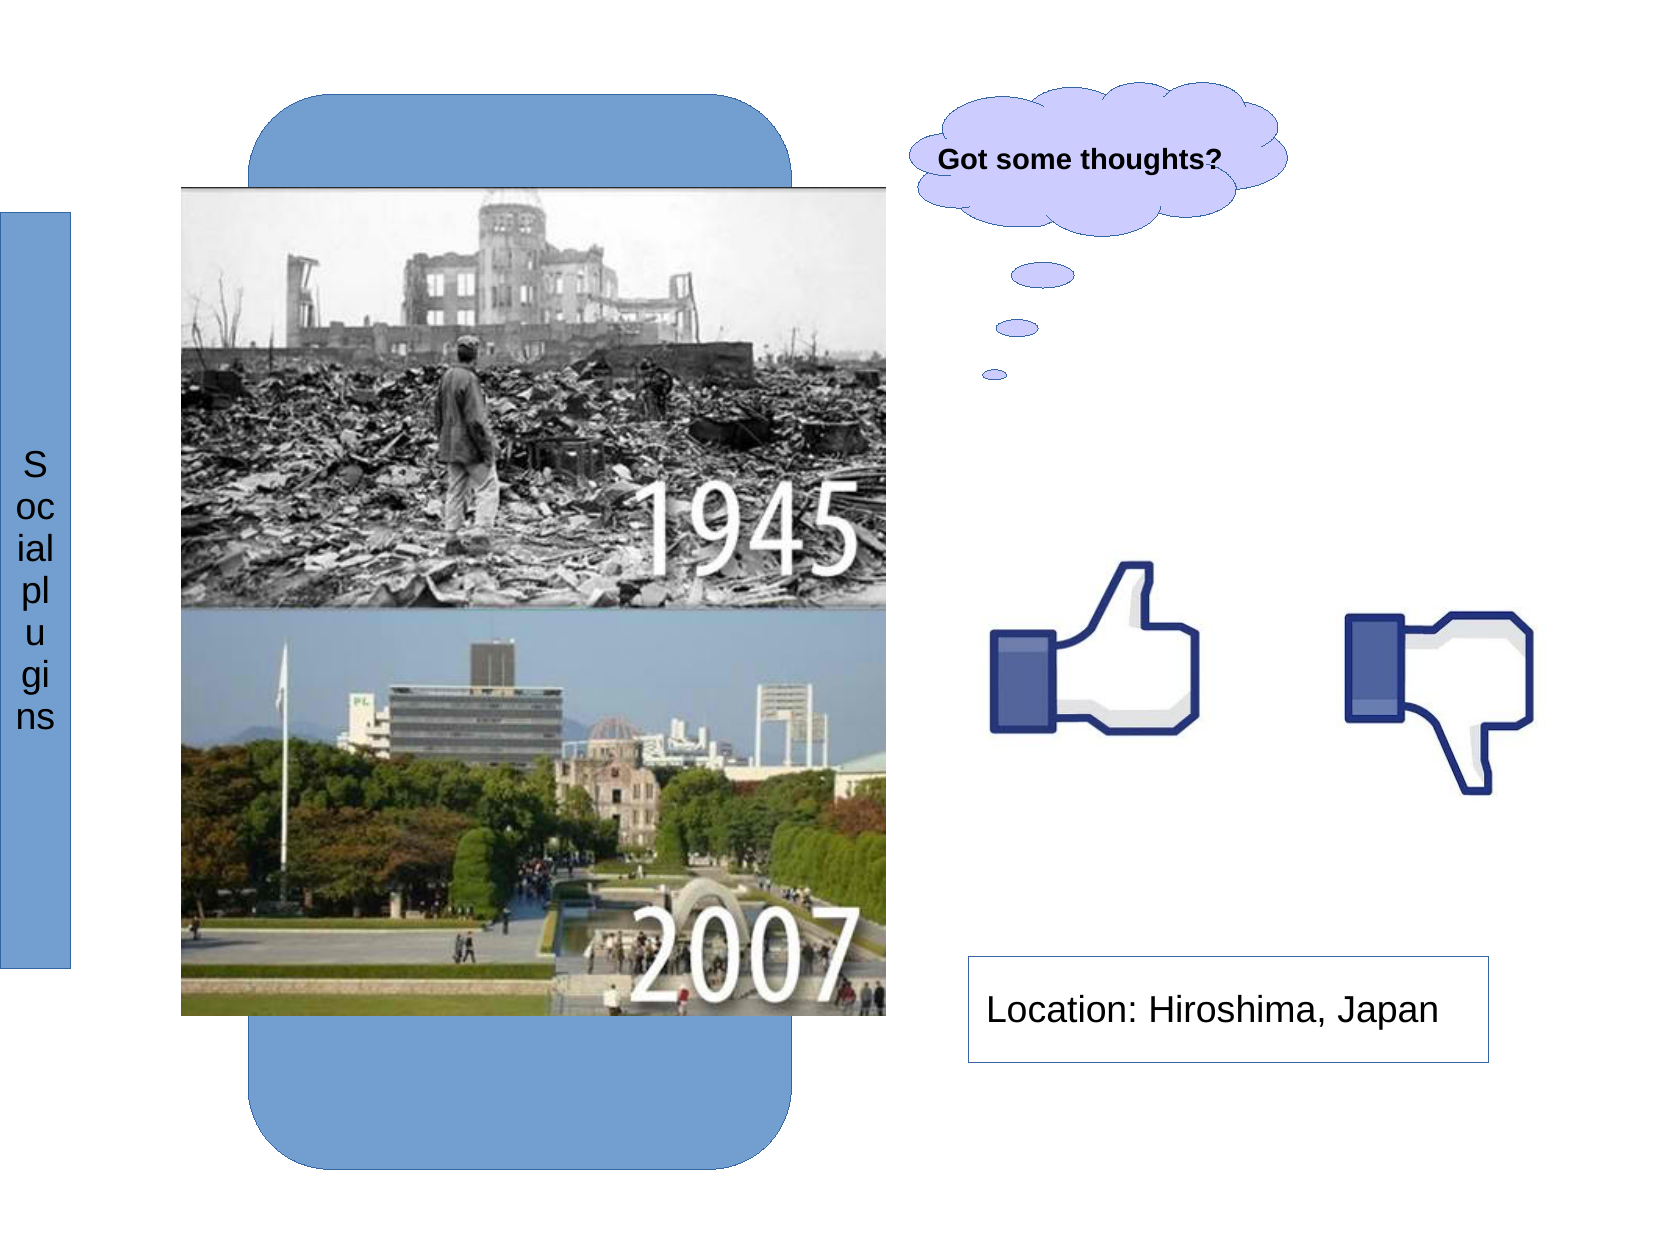

Got some thoughts?
Social plugins
Location: Hiroshima, Japan